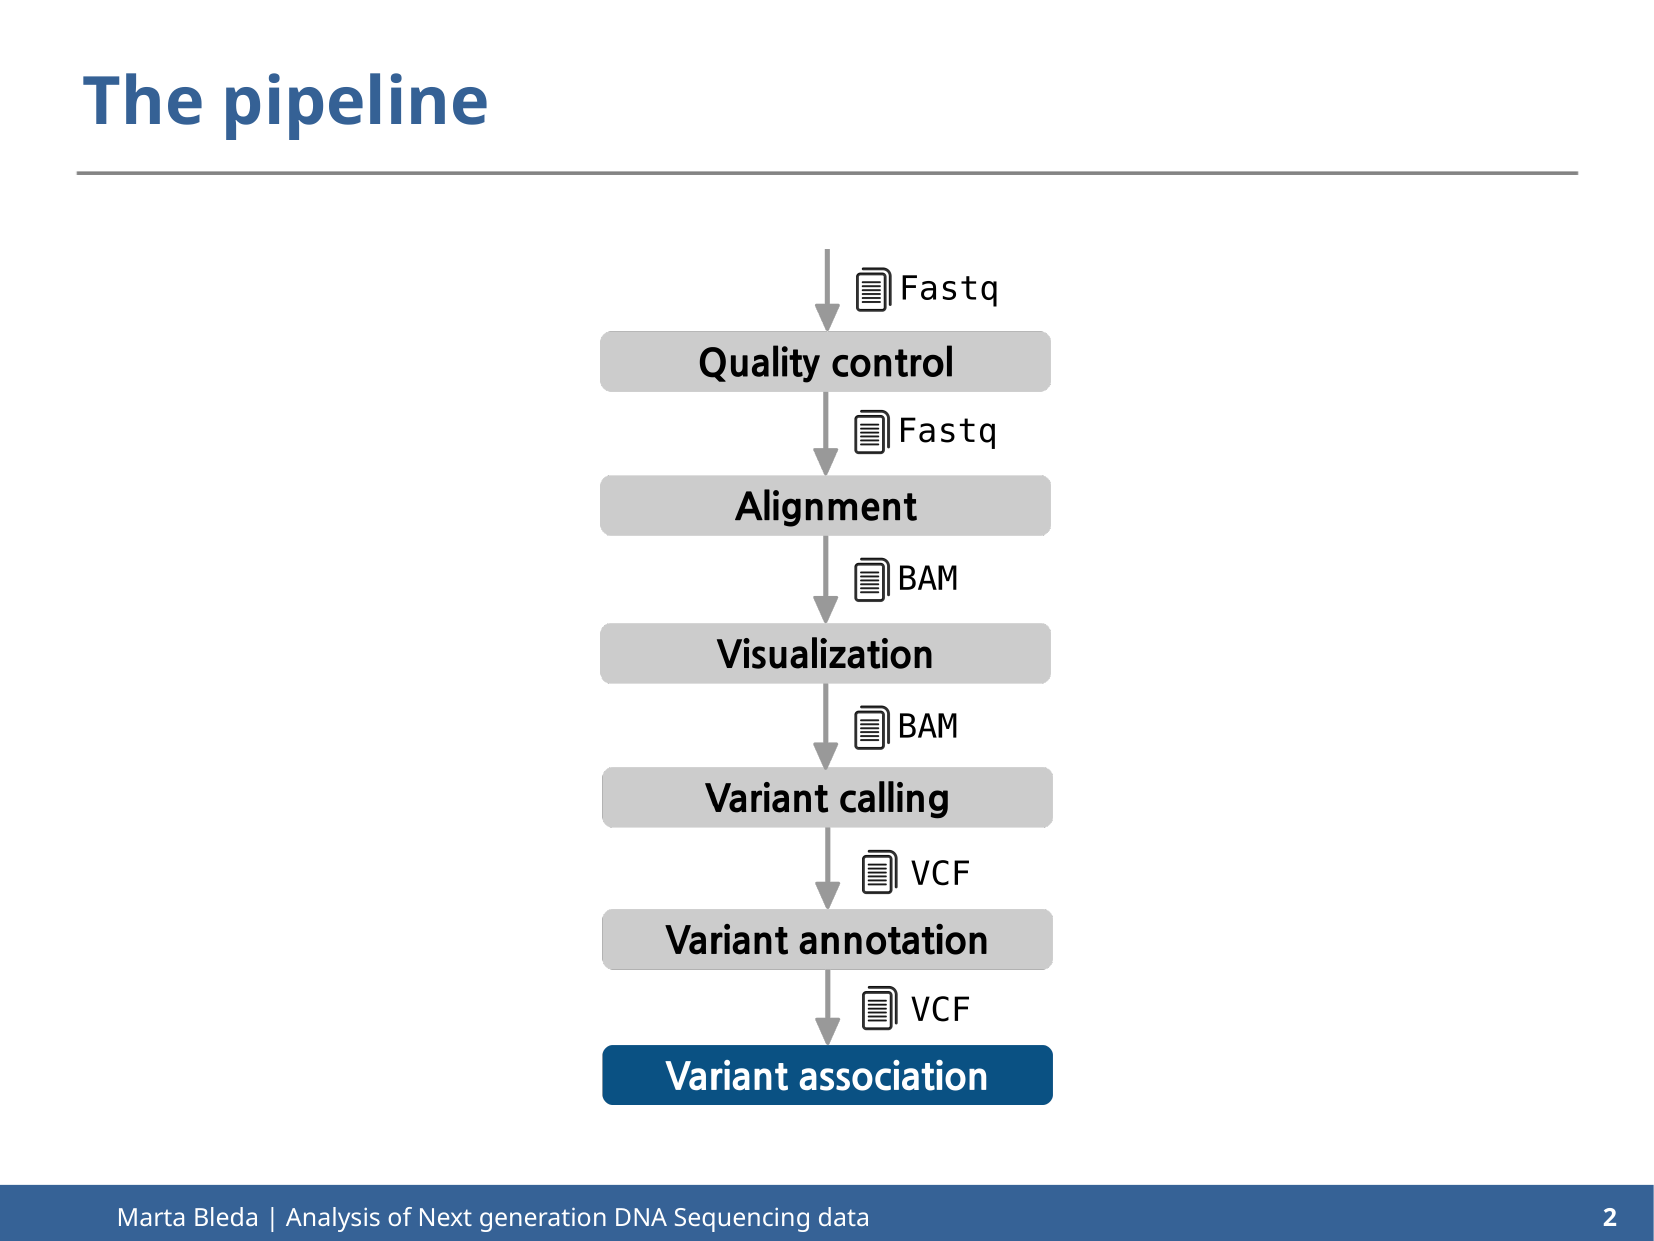

# The pipeline
Marta Bleda | Analysis of Next generation DNA Sequencing data
2